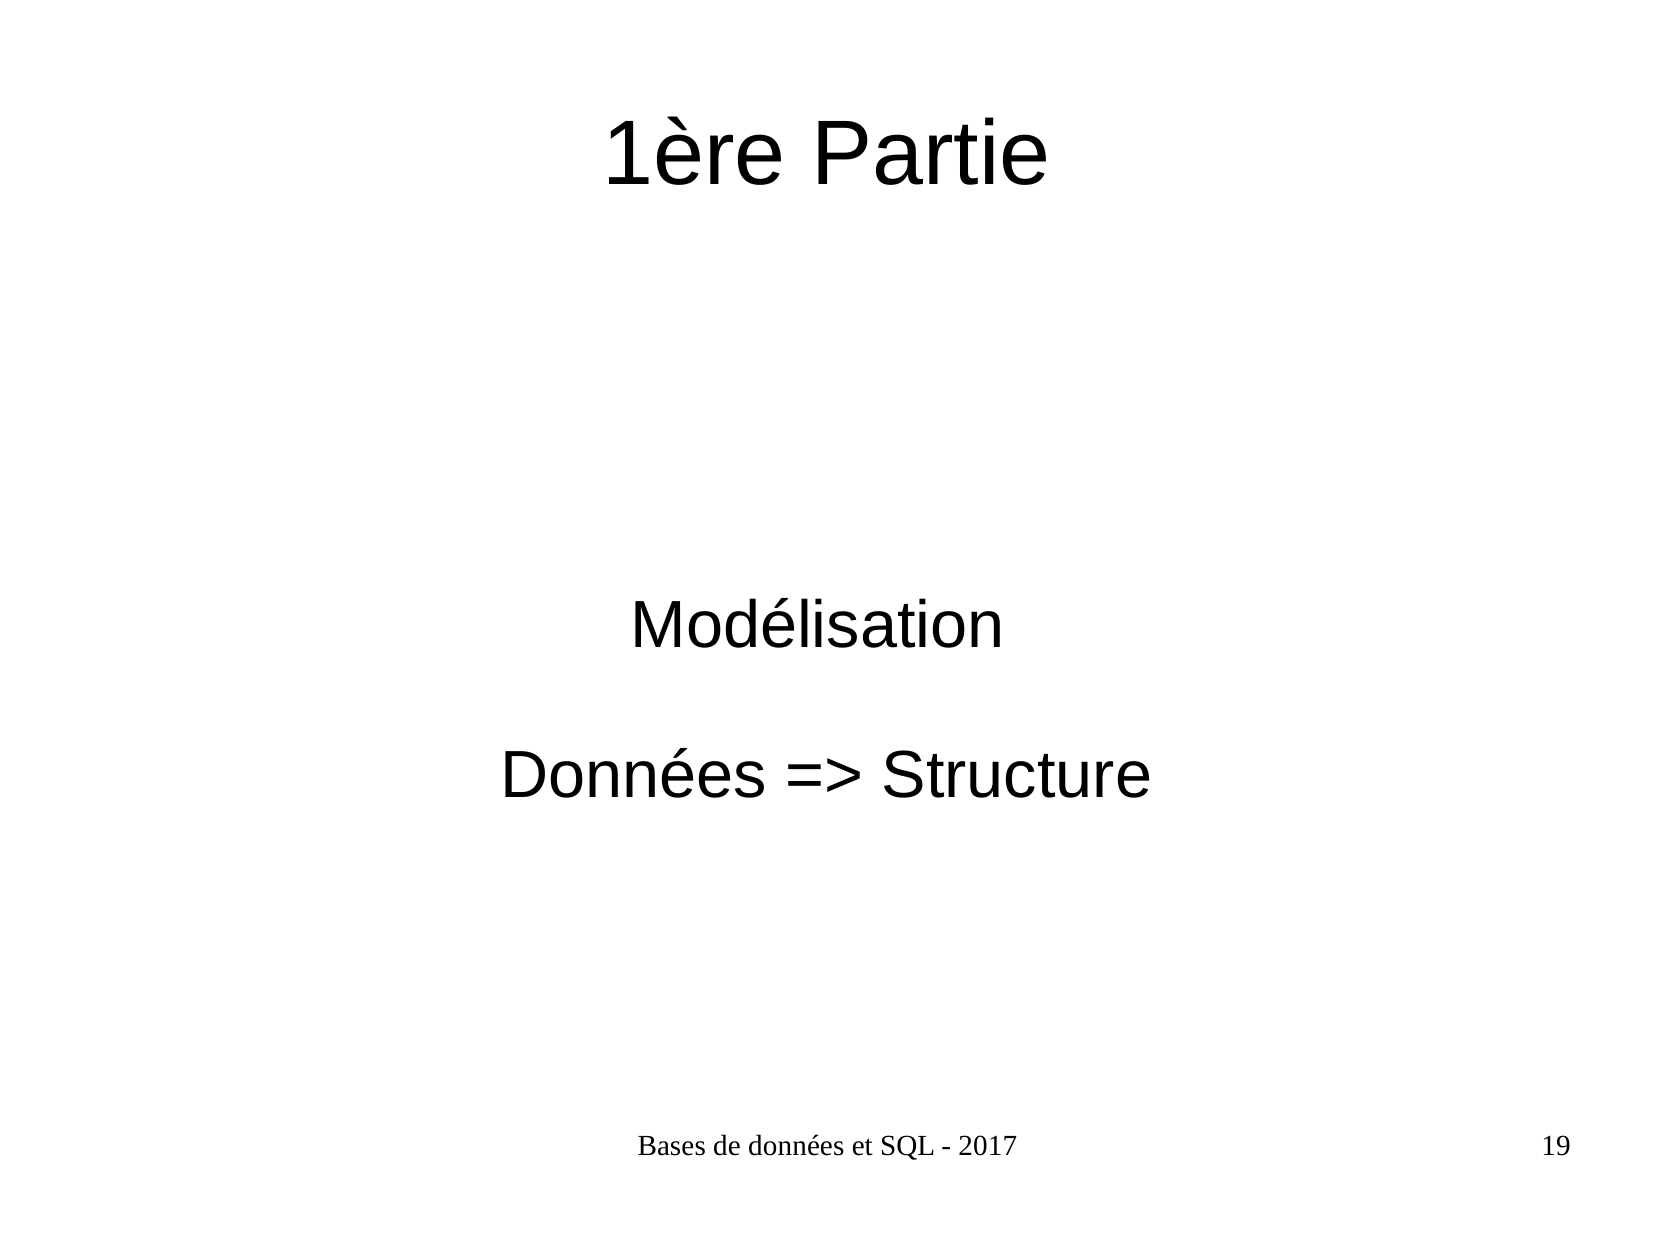

# 1ère Partie
Modélisation
Données => Structure
Bases de données et SQL - 2017
19